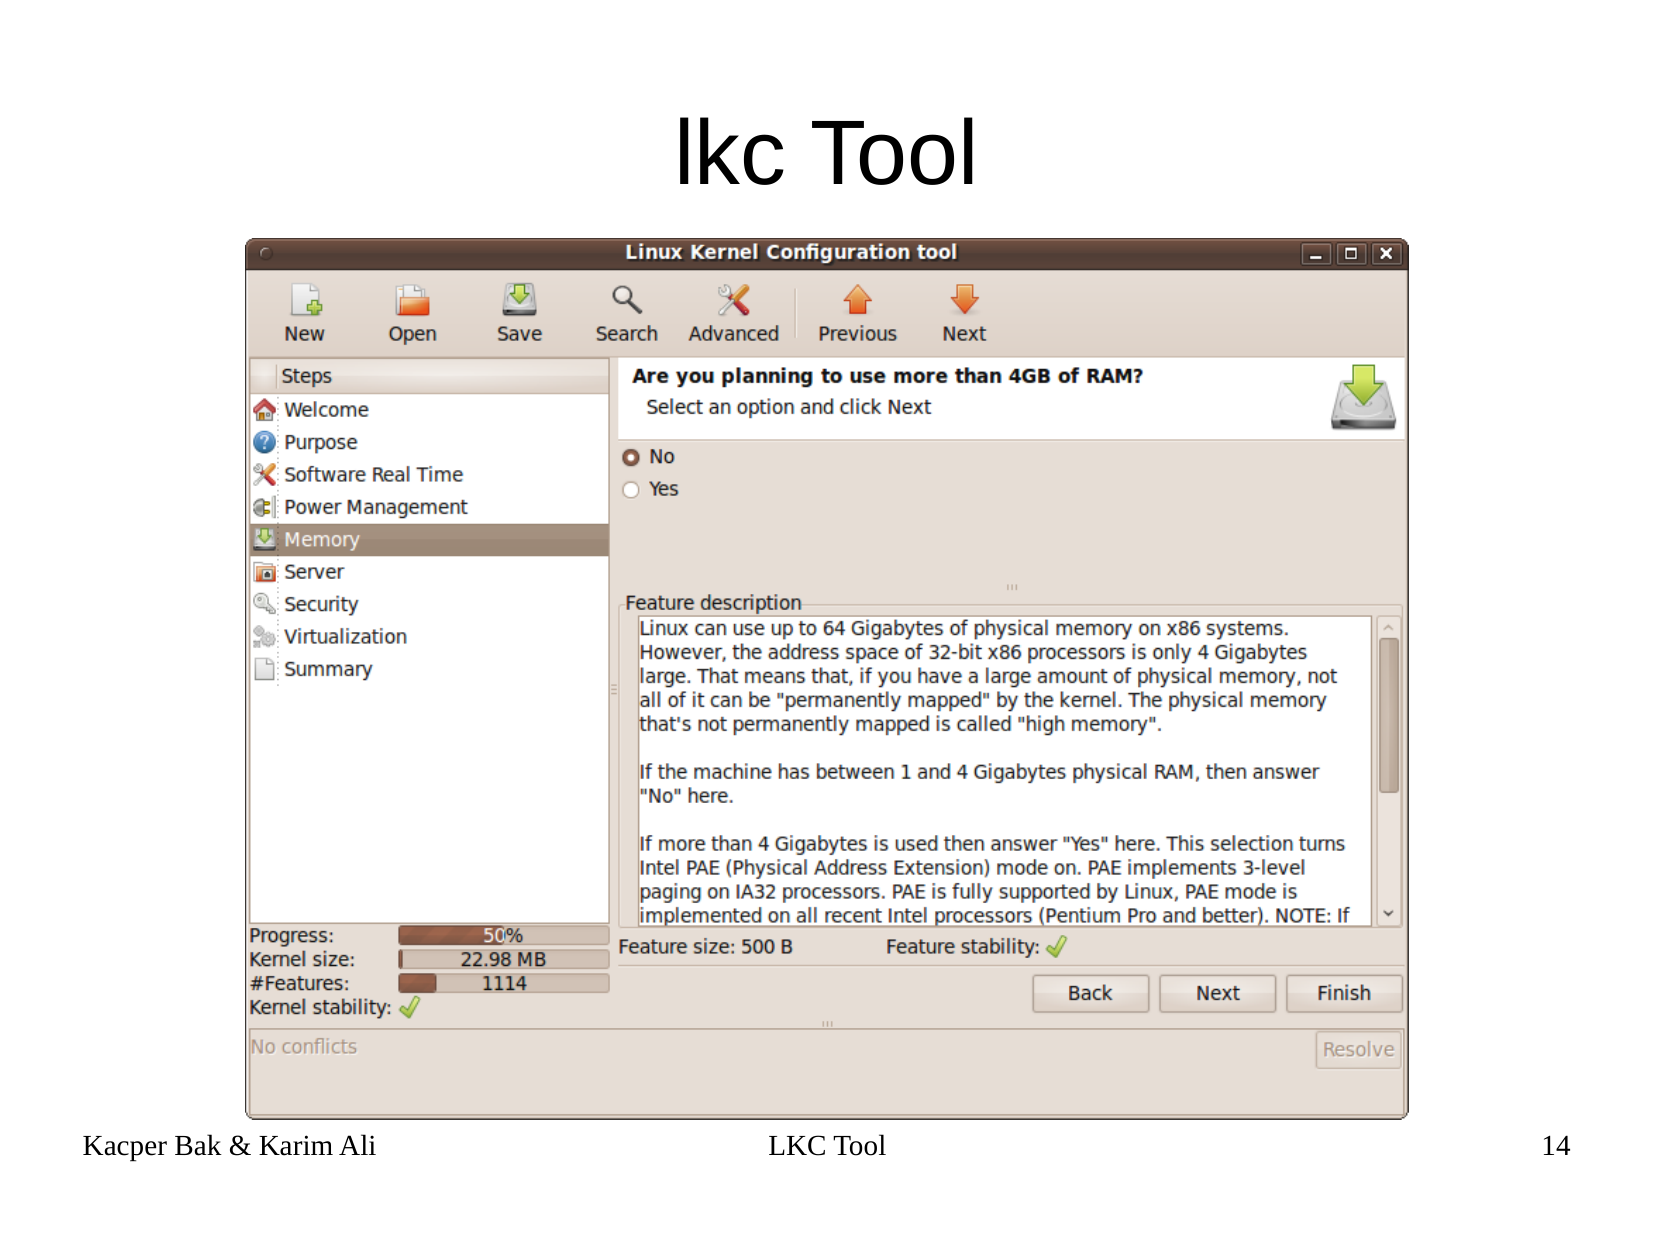

# lkc Tool
Kacper Bak & Karim Ali
LKC Tool
14